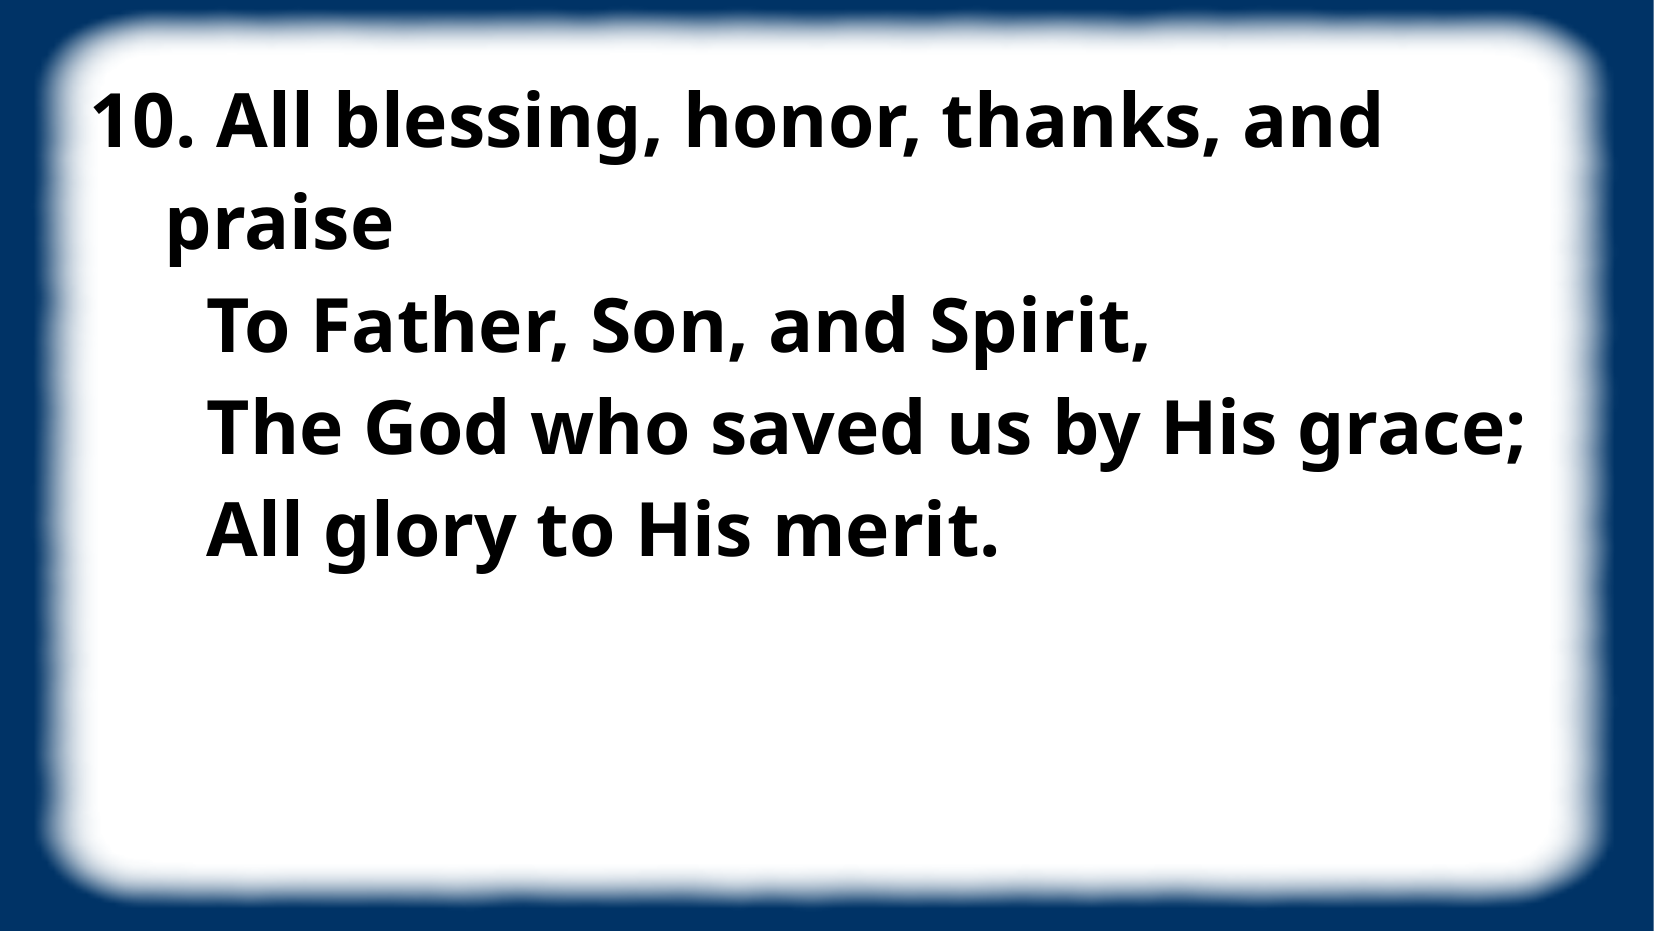

10. All blessing, honor, thanks, and praise
 To Father, Son, and Spirit,
 The God who saved us by His grace;
 All glory to His merit.